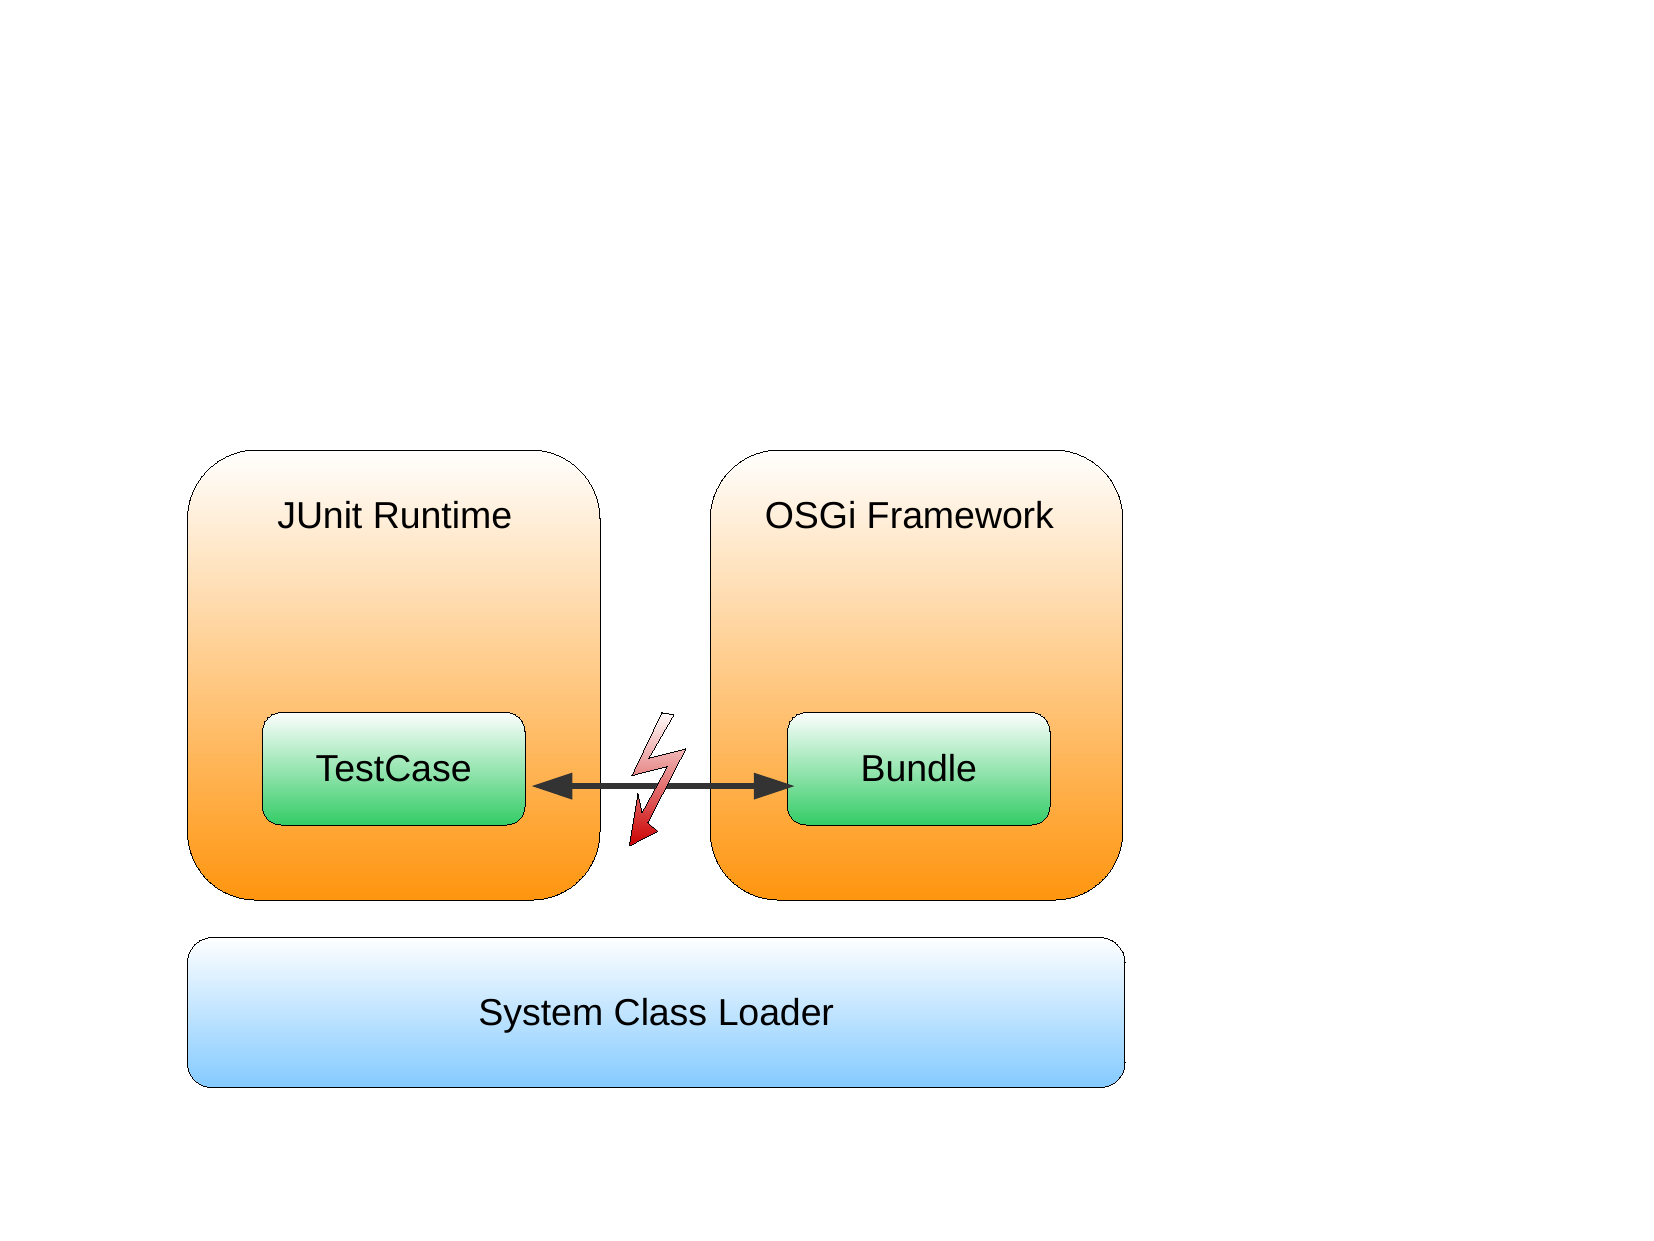

OSGi Framework
Bundle
JUnit Runtime
TestCase
System Class Loader